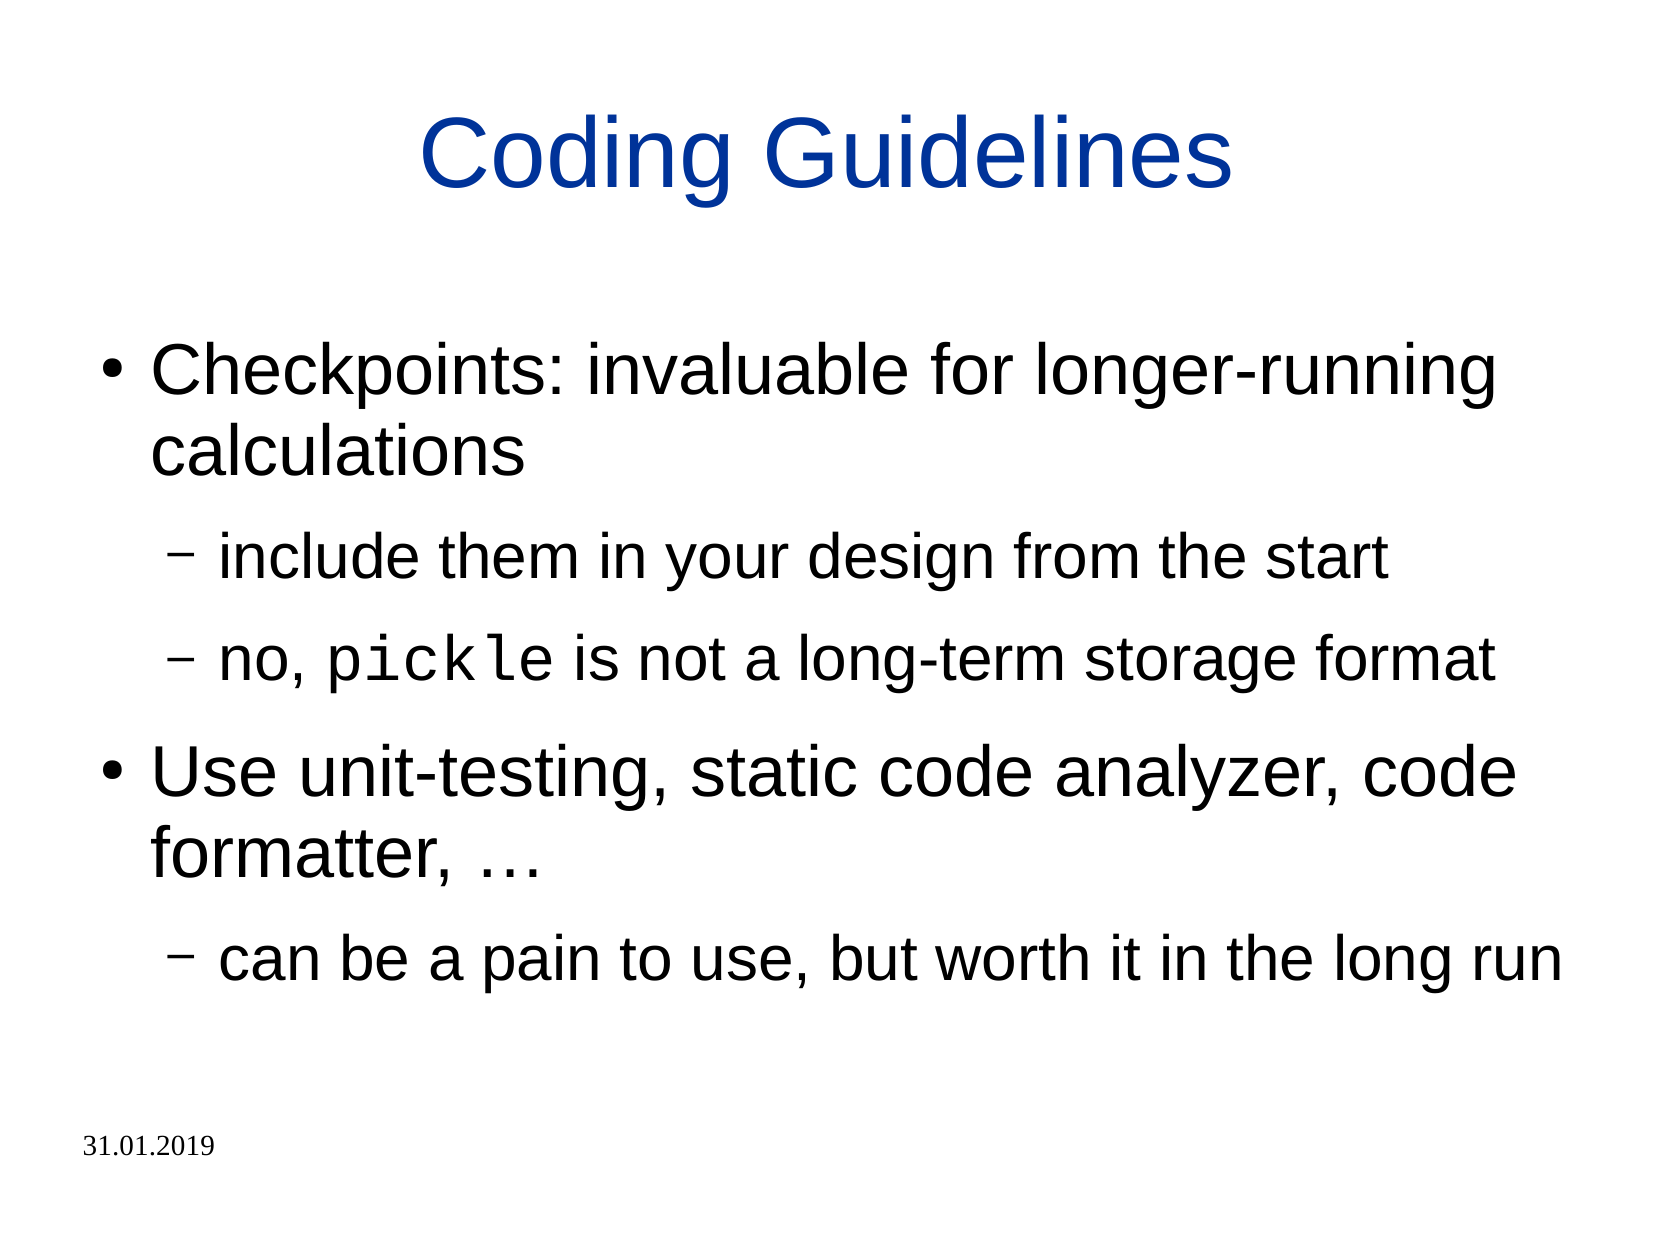

# Coding Guidelines
Checkpoints: invaluable for longer-running calculations
include them in your design from the start
no, pickle is not a long-term storage format
Use unit-testing, static code analyzer, code formatter, …
can be a pain to use, but worth it in the long run